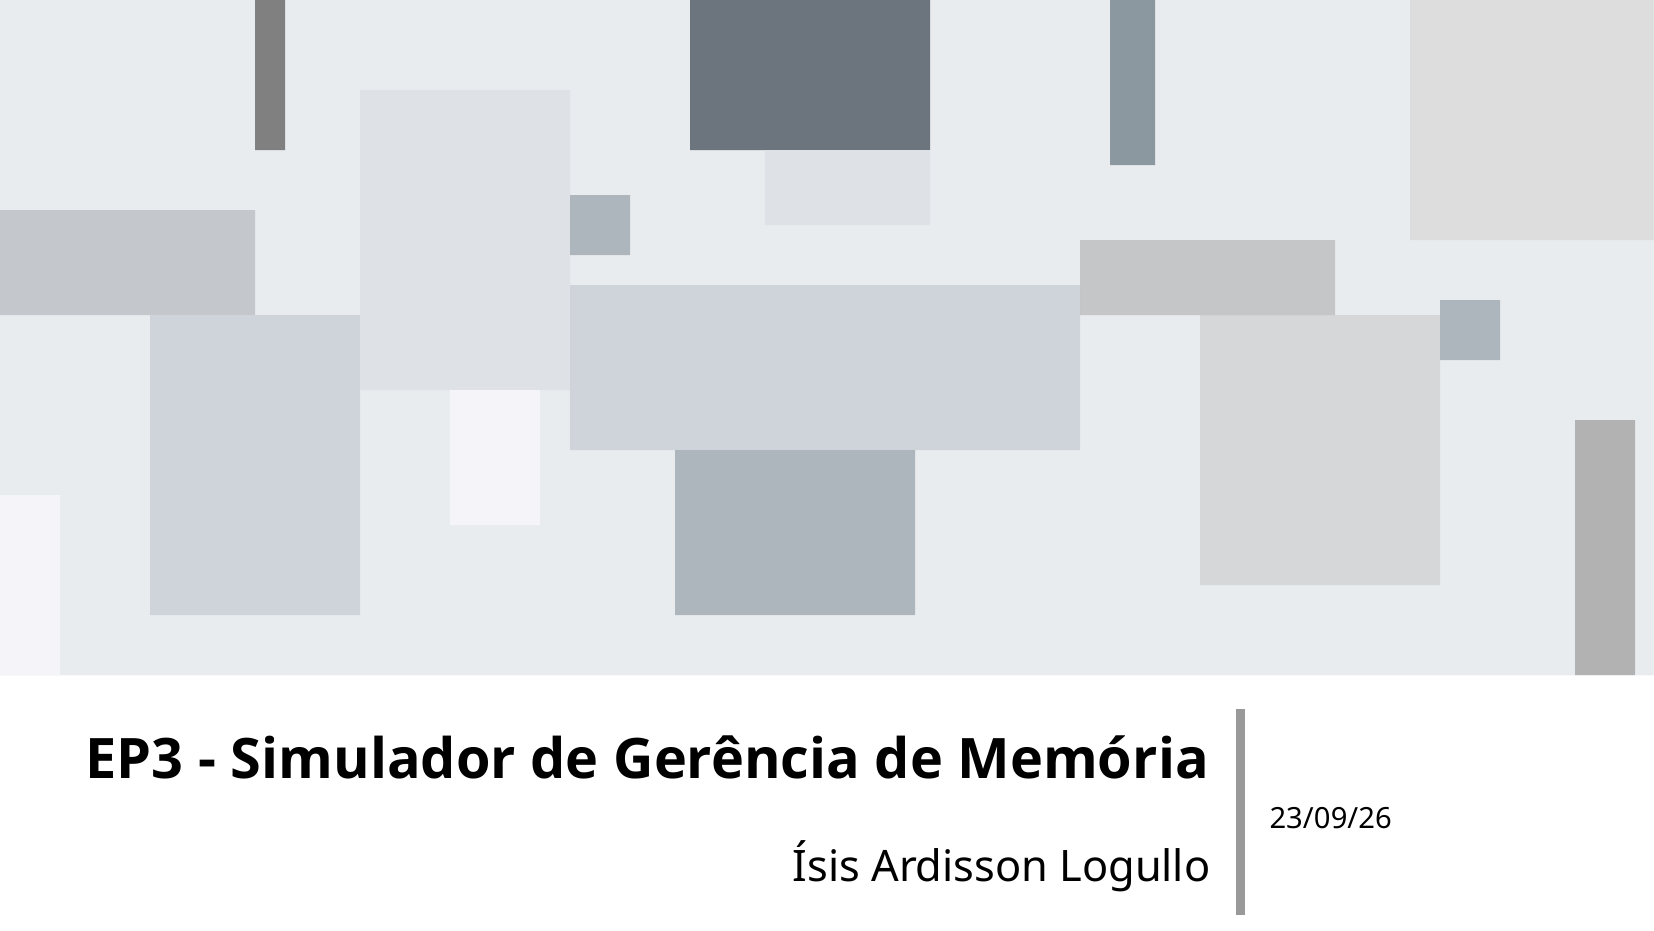

# EP3 - Simulador de Gerência de Memória
Ísis Ardisson Logullo